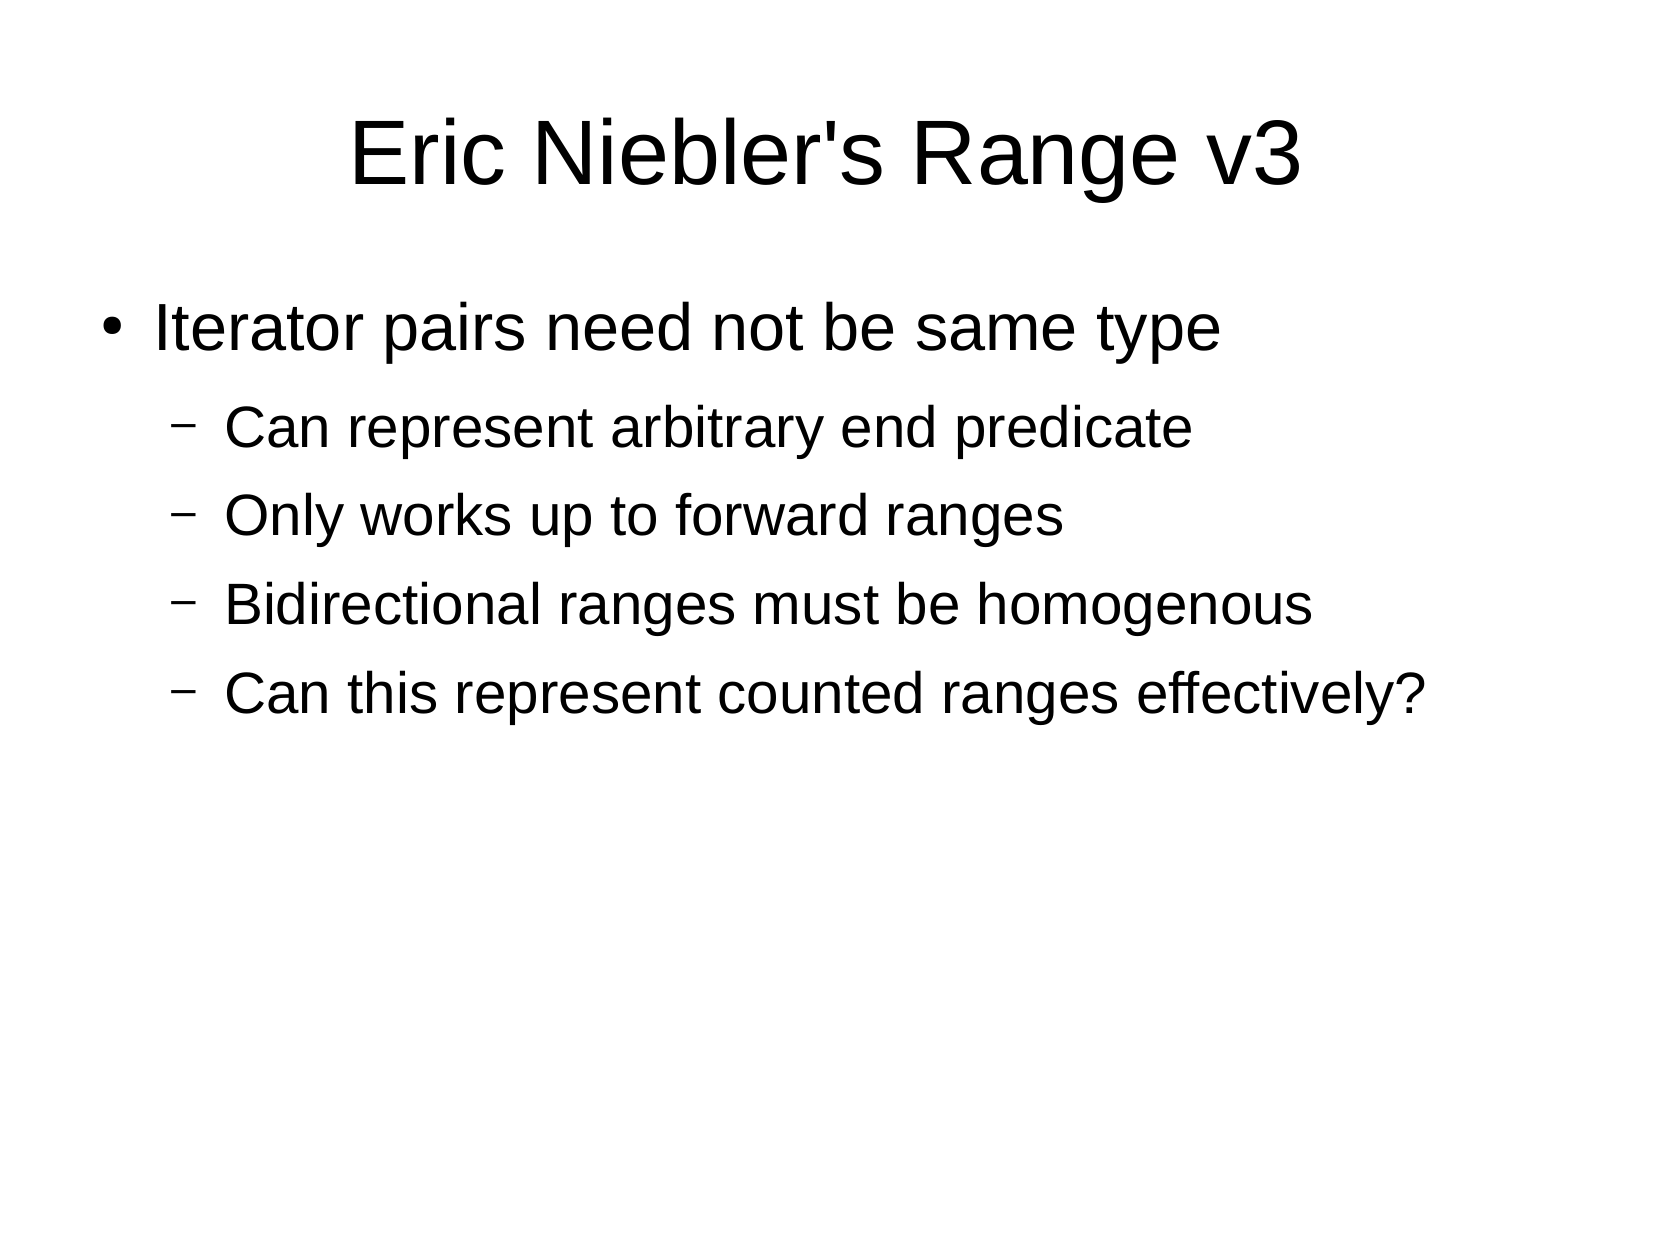

# Eric Niebler's Range v3
Iterator pairs need not be same type
Can represent arbitrary end predicate
Only works up to forward ranges
Bidirectional ranges must be homogenous
Can this represent counted ranges effectively?